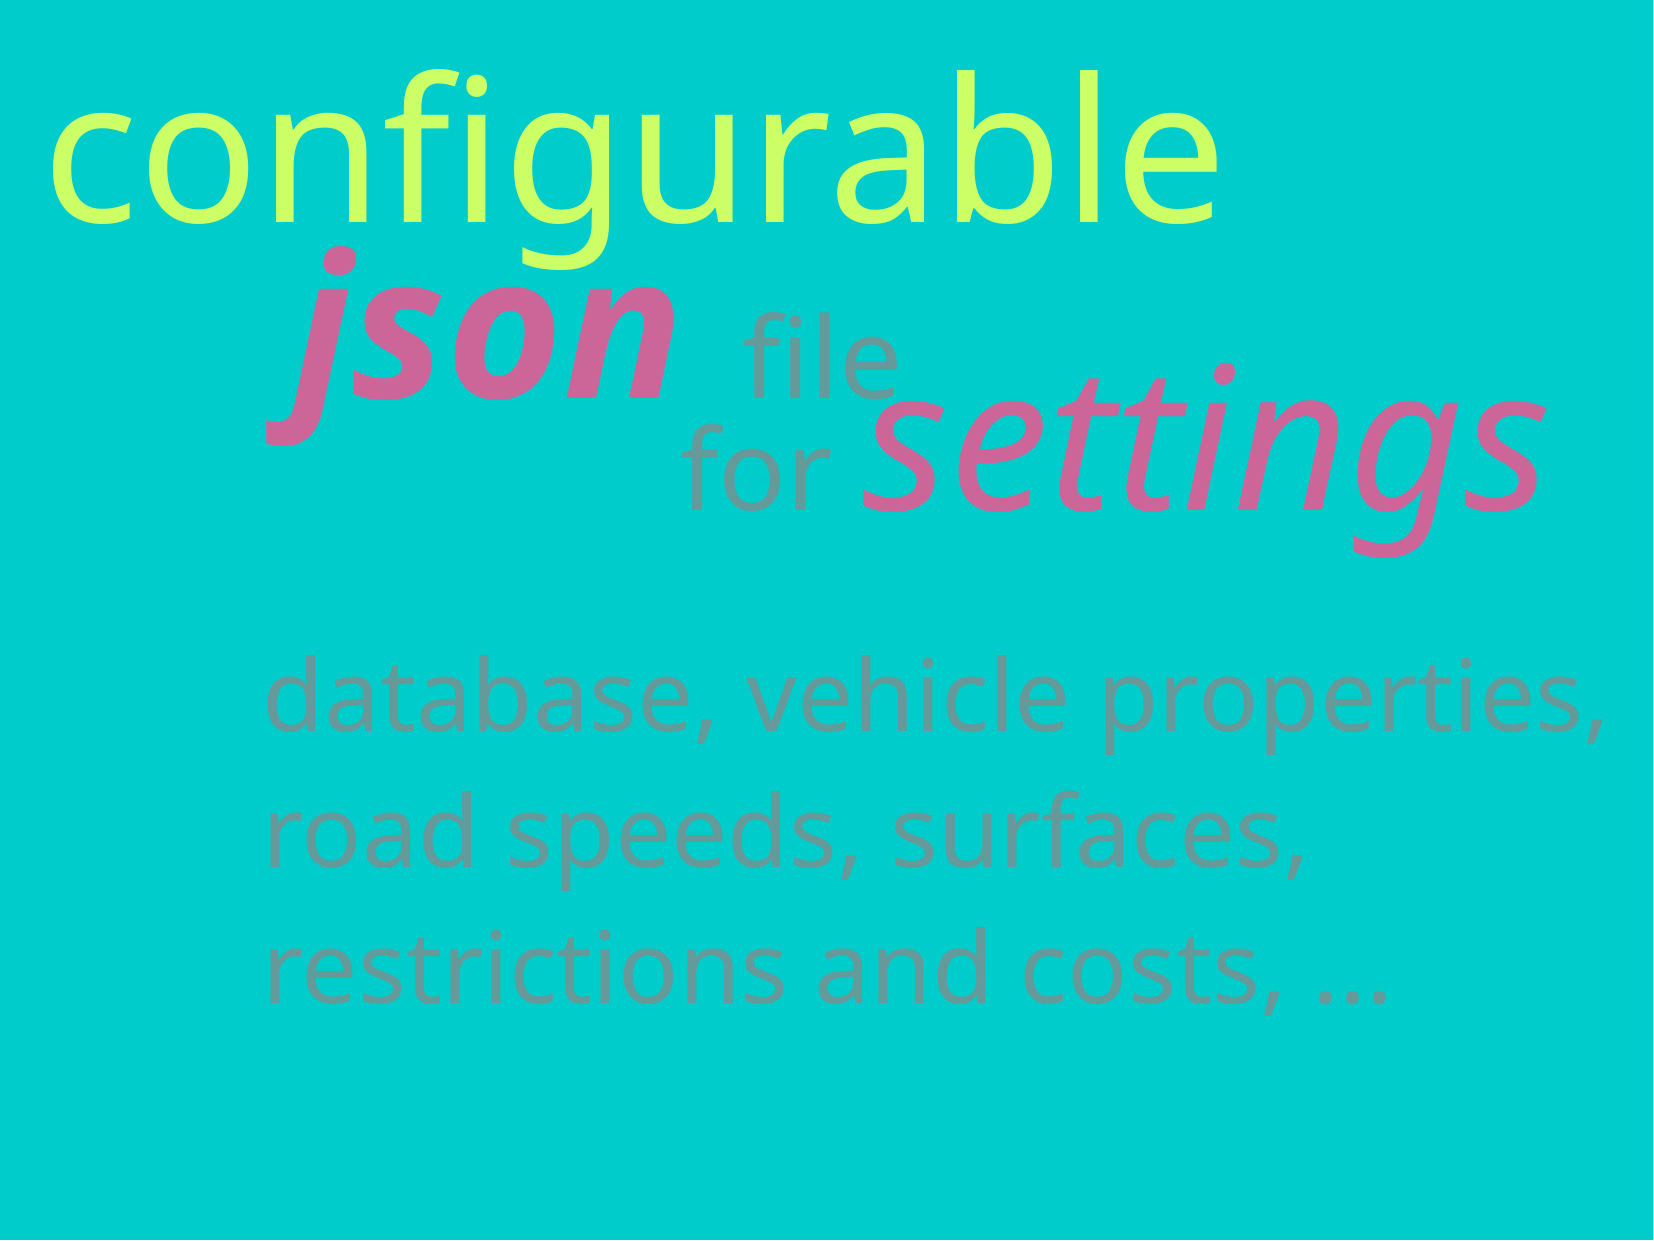

configurable
json file
for settings
database, vehicle properties,
road speeds, surfaces,
restrictions and costs, ...